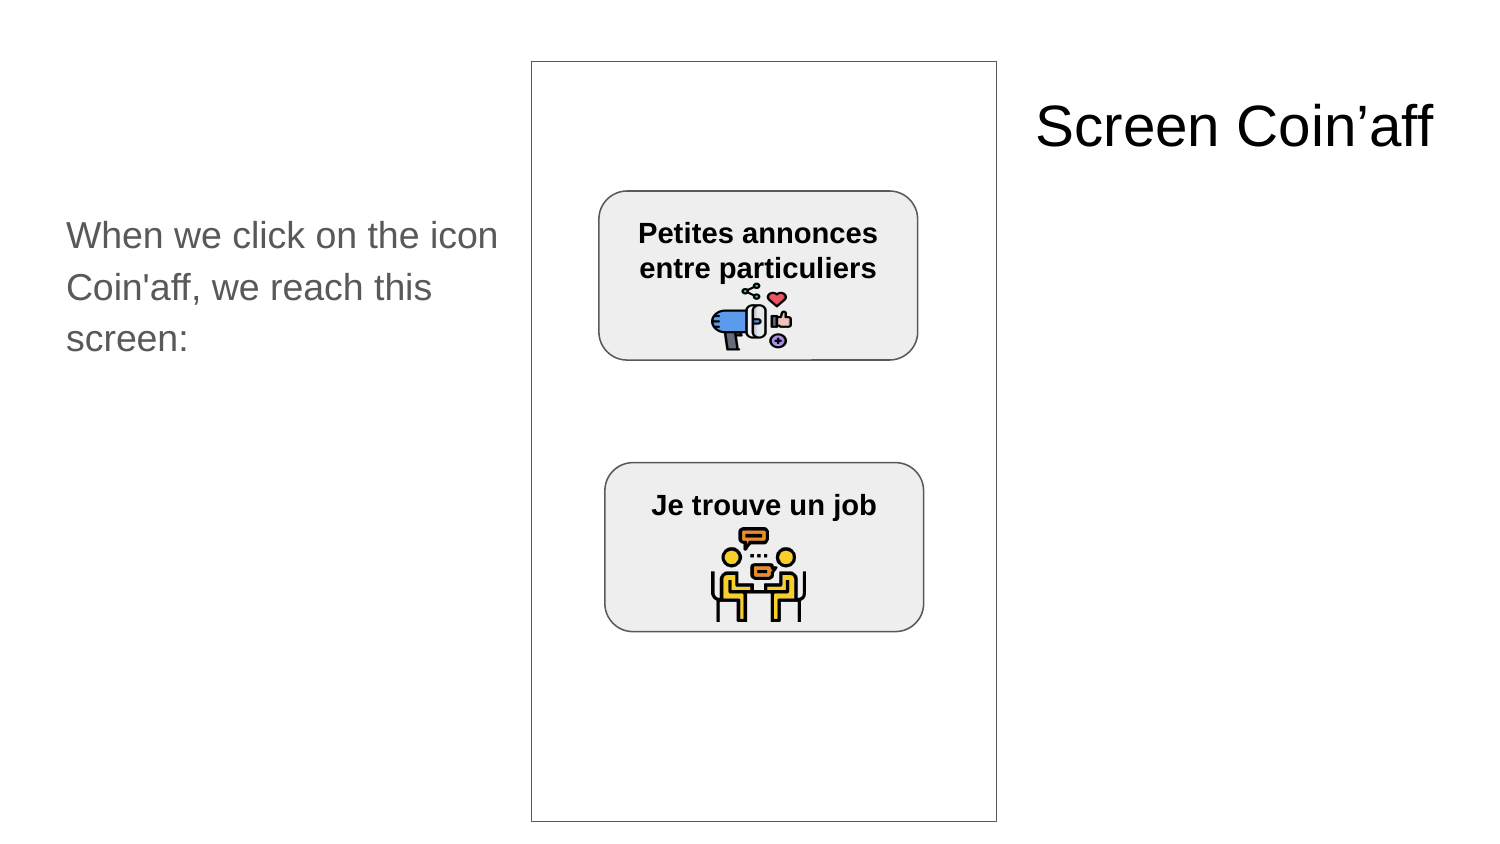

# Screen Coin’aff
When we click on the icon Coin'aff, we reach this screen:
Petites annonces entre particuliers
Je trouve un job